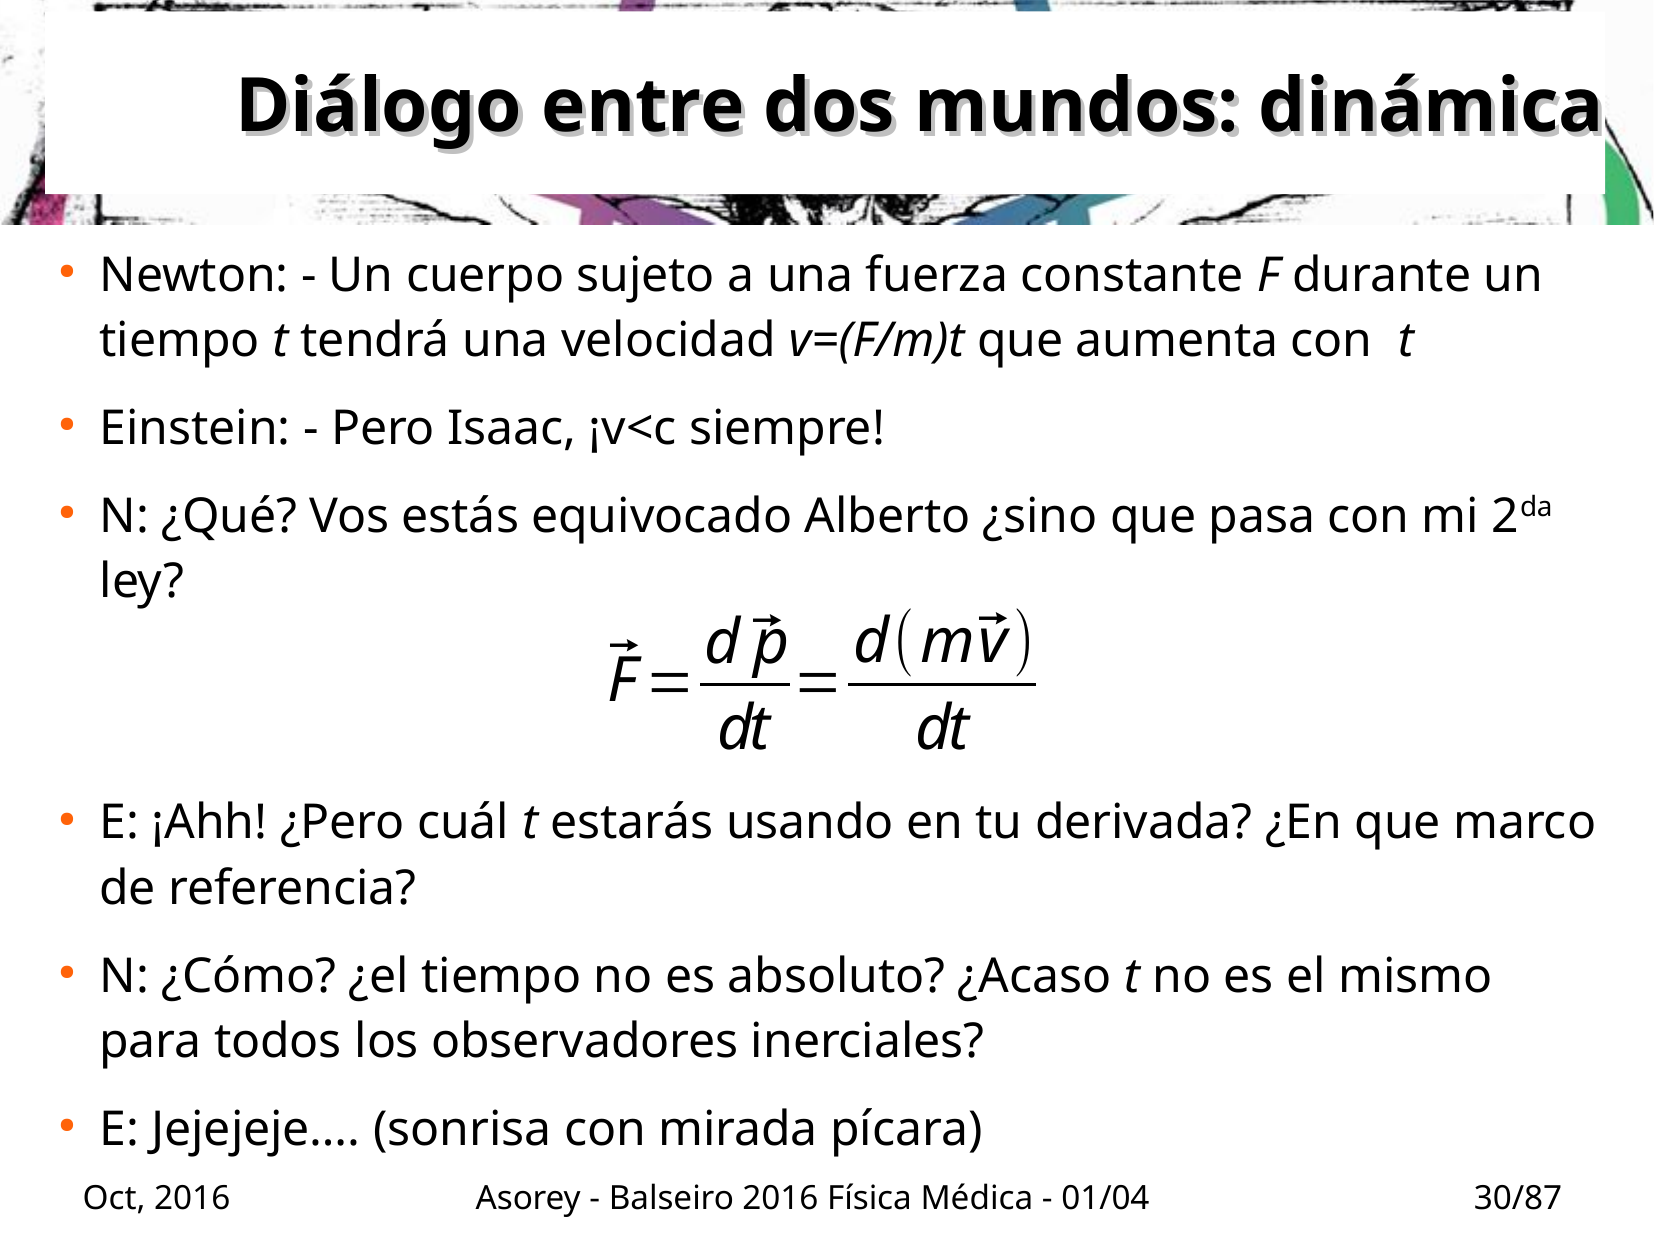

# Diálogo entre dos mundos: dinámica
Newton: - Un cuerpo sujeto a una fuerza constante F durante un tiempo t tendrá una velocidad v=(F/m)t que aumenta con t
Einstein: - Pero Isaac, ¡v<c siempre!
N: ¿Qué? Vos estás equivocado Alberto ¿sino que pasa con mi 2da ley?
E: ¡Ahh! ¿Pero cuál t estarás usando en tu derivada? ¿En que marco de referencia?
N: ¿Cómo? ¿el tiempo no es absoluto? ¿Acaso t no es el mismo para todos los observadores inerciales?
E: Jejejeje…. (sonrisa con mirada pícara)
Oct, 2016
Asorey - Balseiro 2016 Física Médica - 01/04
30